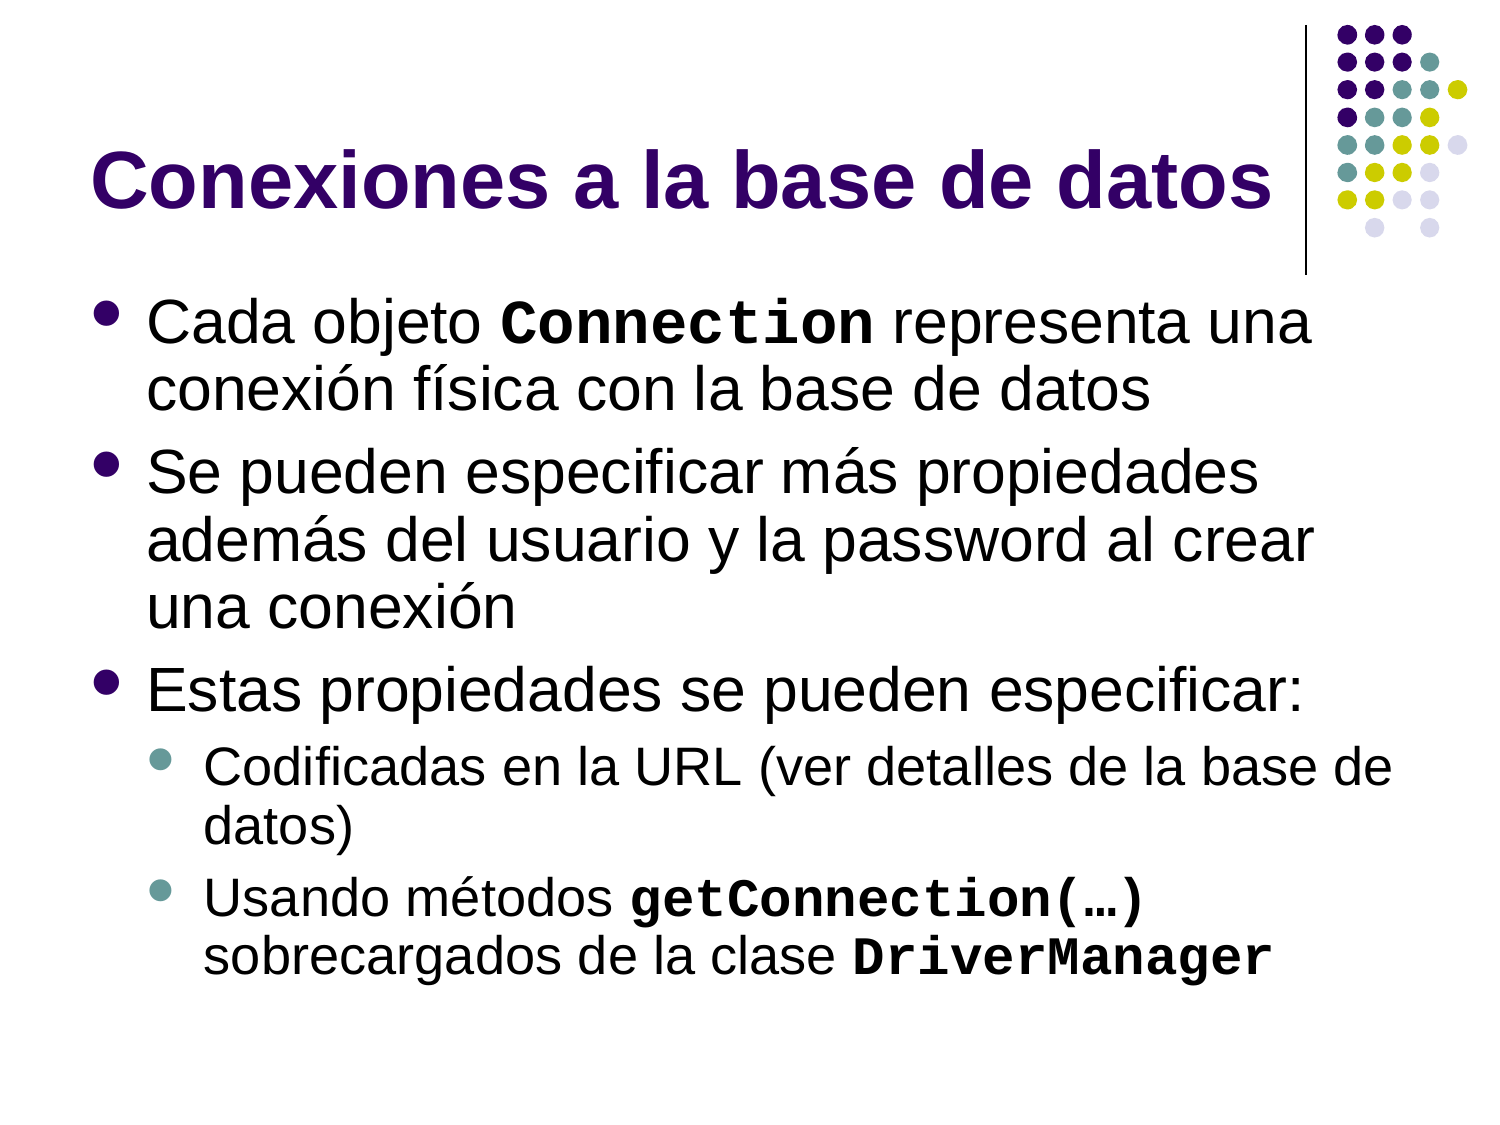

# Conexiones a la base de datos
Cada objeto Connection representa una conexión física con la base de datos
Se pueden especificar más propiedades además del usuario y la password al crear una conexión
Estas propiedades se pueden especificar:
Codificadas en la URL (ver detalles de la base de datos)
Usando métodos getConnection(…) sobrecargados de la clase DriverManager